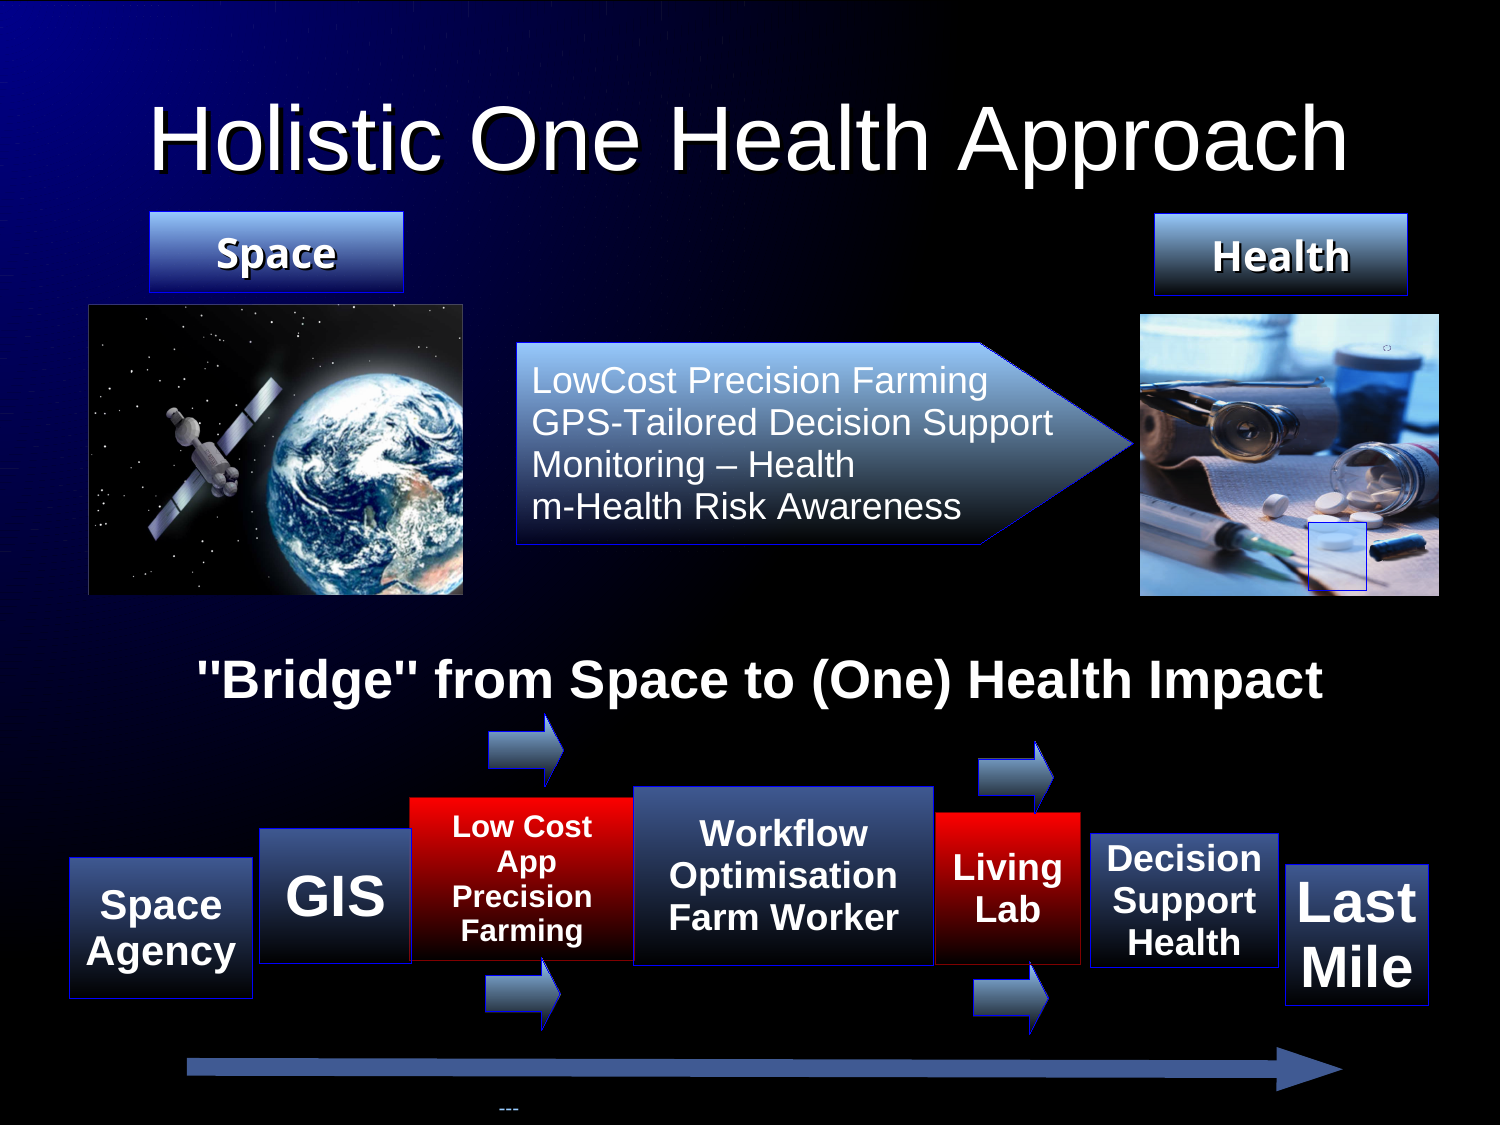

# Holistic One Health Approach
Space
Health
LowCost Precision Farming
GPS-Tailored Decision Support
Monitoring – Health
m-Health Risk Awareness
''Bridge'' from Space to (One) Health Impact
Workflow
Optimisation
Farm Worker
Low Cost
 App
Precision
Farming
Living
Lab
GIS
Decision
Support
Health
Space
Agency
Last
Mile